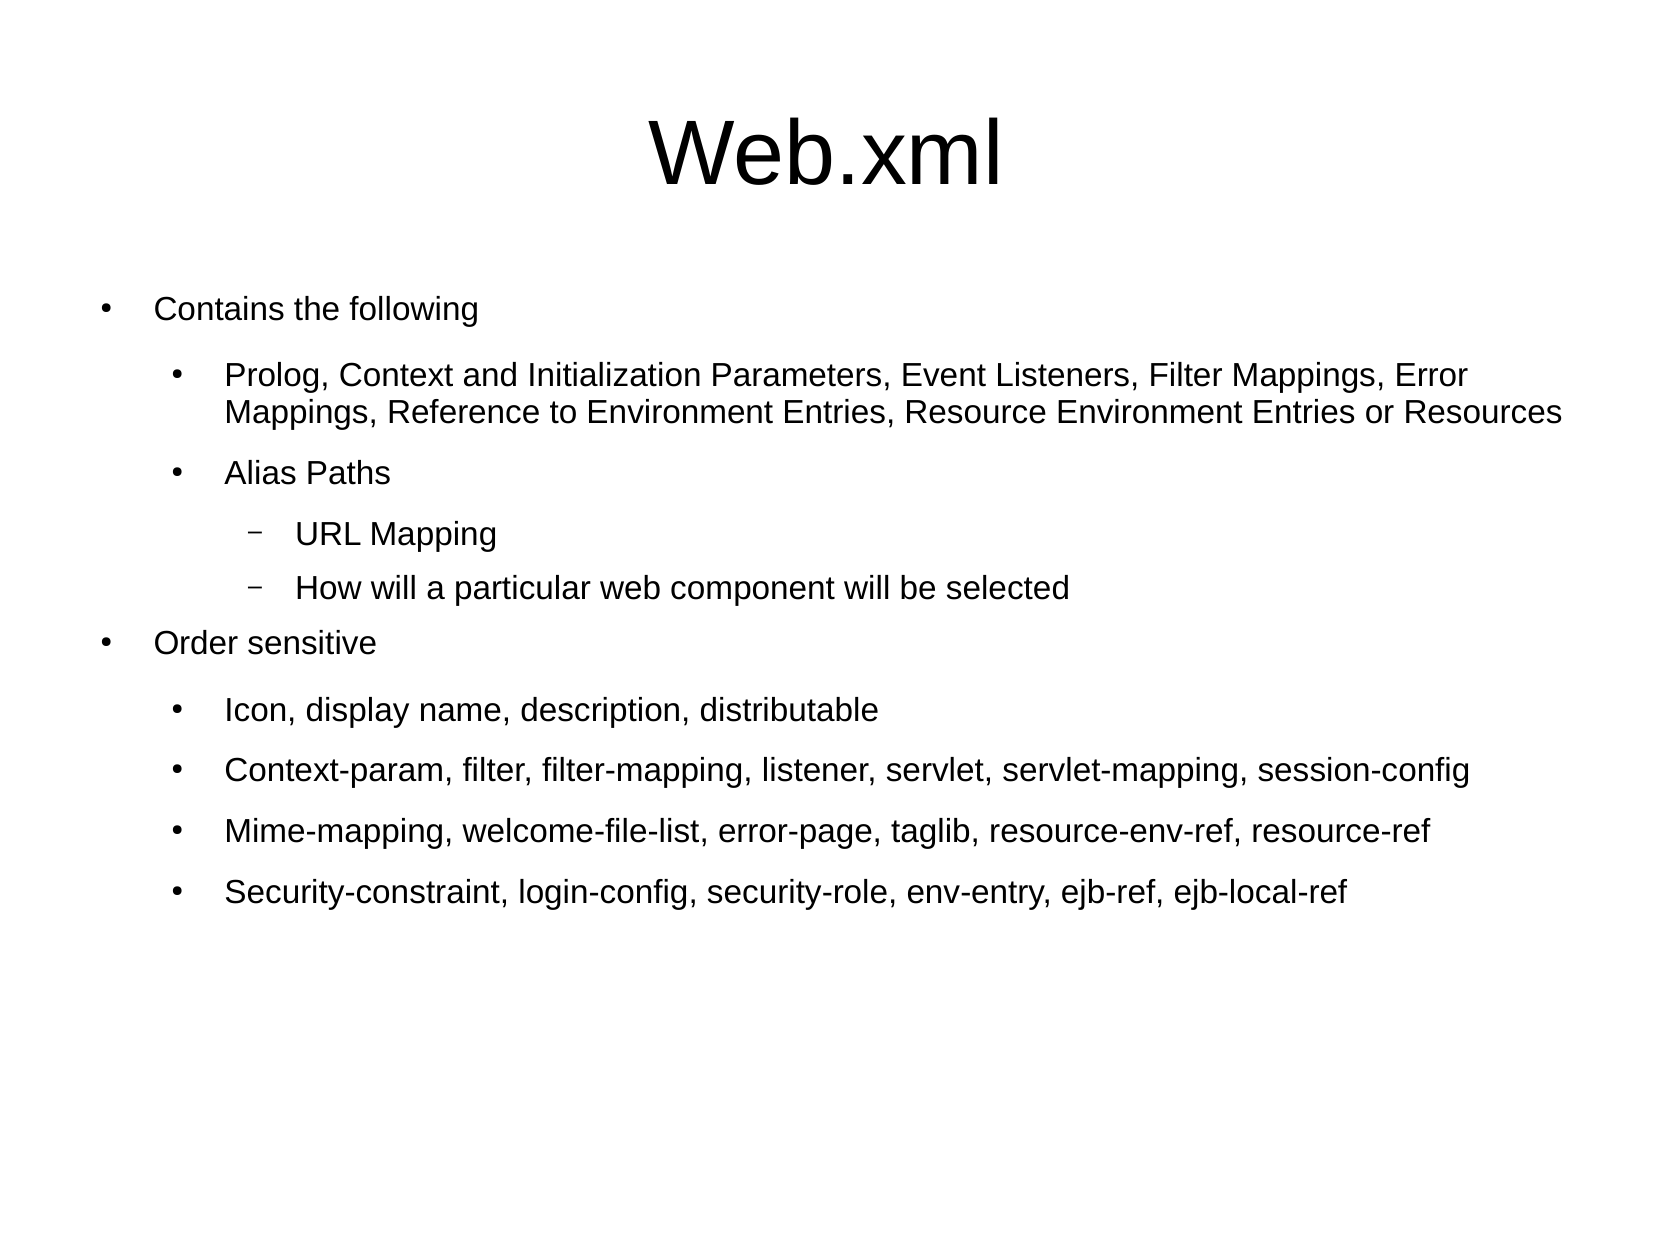

# Web.xml
Contains the following
Prolog, Context and Initialization Parameters, Event Listeners, Filter Mappings, Error Mappings, Reference to Environment Entries, Resource Environment Entries or Resources
Alias Paths
URL Mapping
How will a particular web component will be selected
Order sensitive
Icon, display name, description, distributable
Context-param, filter, filter-mapping, listener, servlet, servlet-mapping, session-config
Mime-mapping, welcome-file-list, error-page, taglib, resource-env-ref, resource-ref
Security-constraint, login-config, security-role, env-entry, ejb-ref, ejb-local-ref